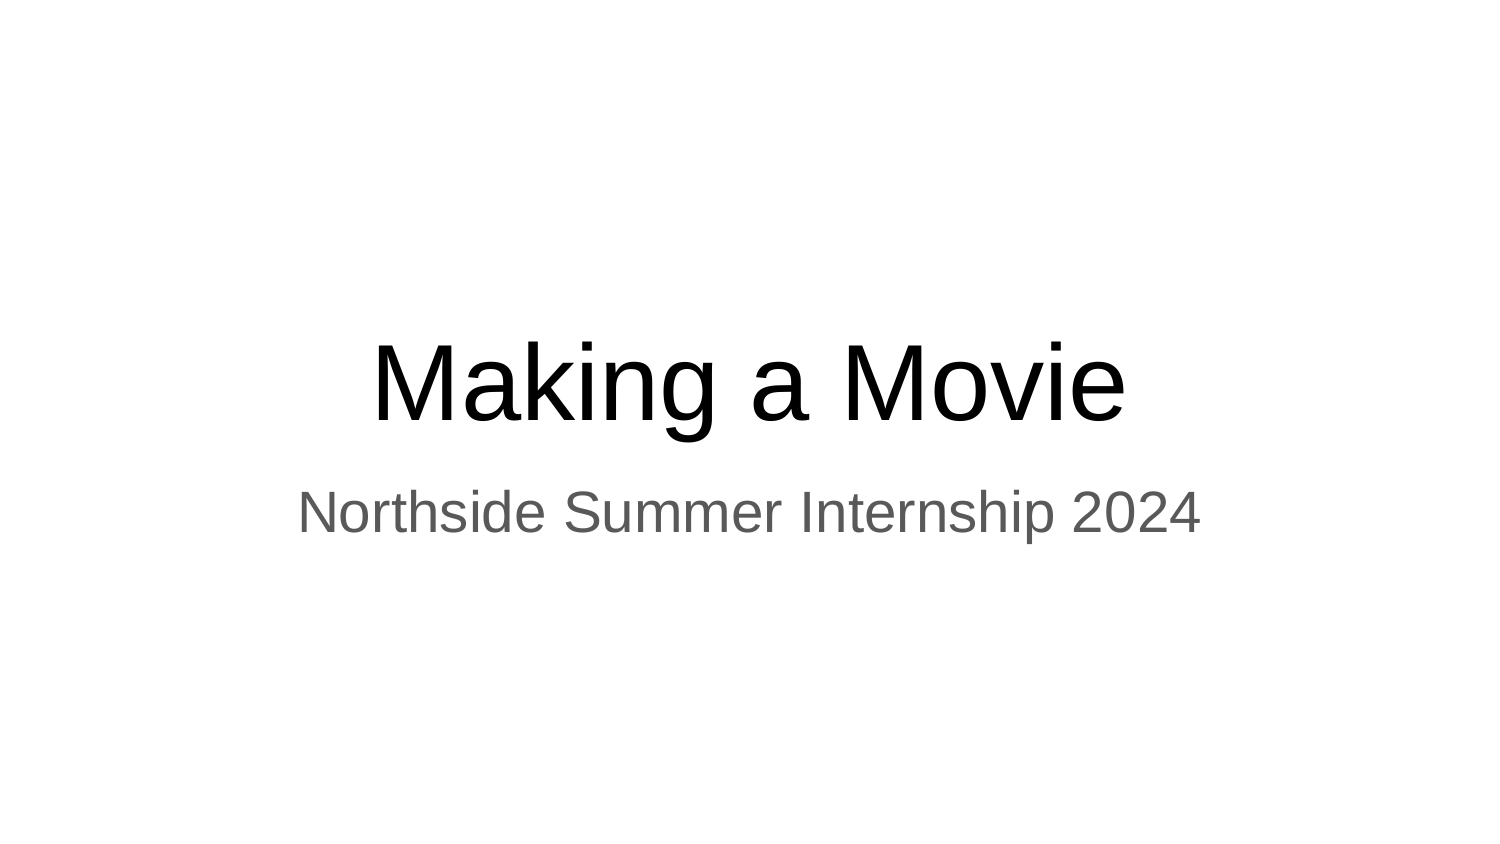

# Making a Movie
Northside Summer Internship 2024